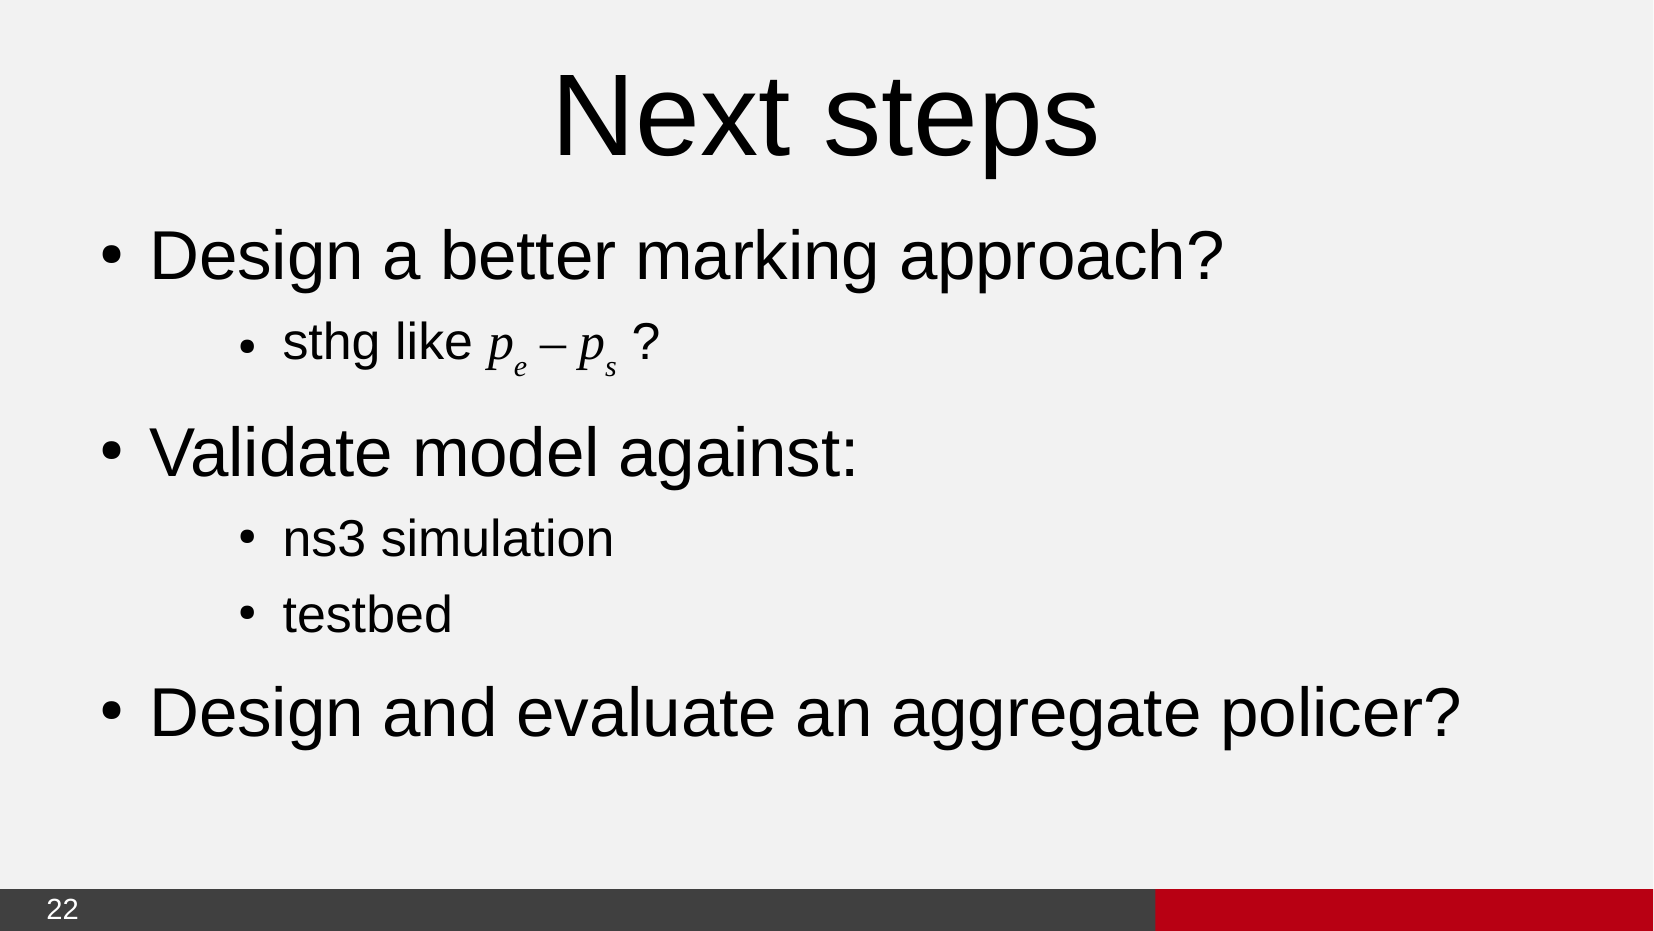

# Next steps
Design a better marking approach?
sthg like pe – ps ?
Validate model against:
ns3 simulation
testbed
Design and evaluate an aggregate policer?
22